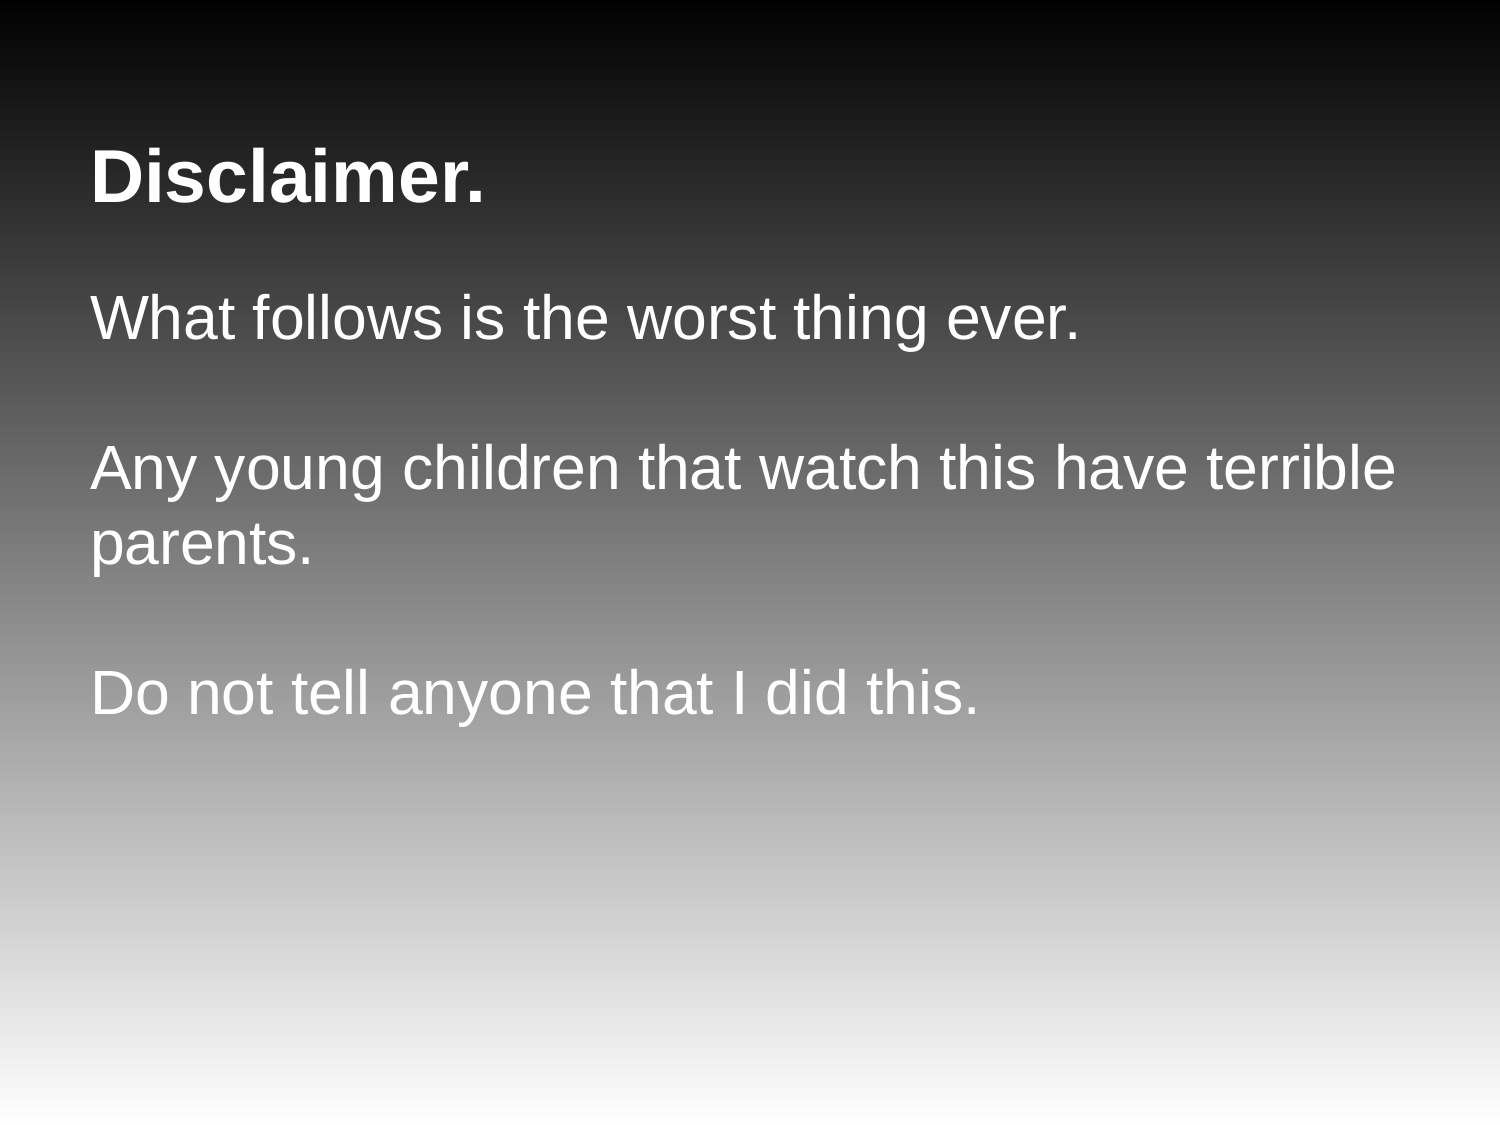

# Disclaimer.
What follows is the worst thing ever.
Any young children that watch this have terrible parents.
Do not tell anyone that I did this.